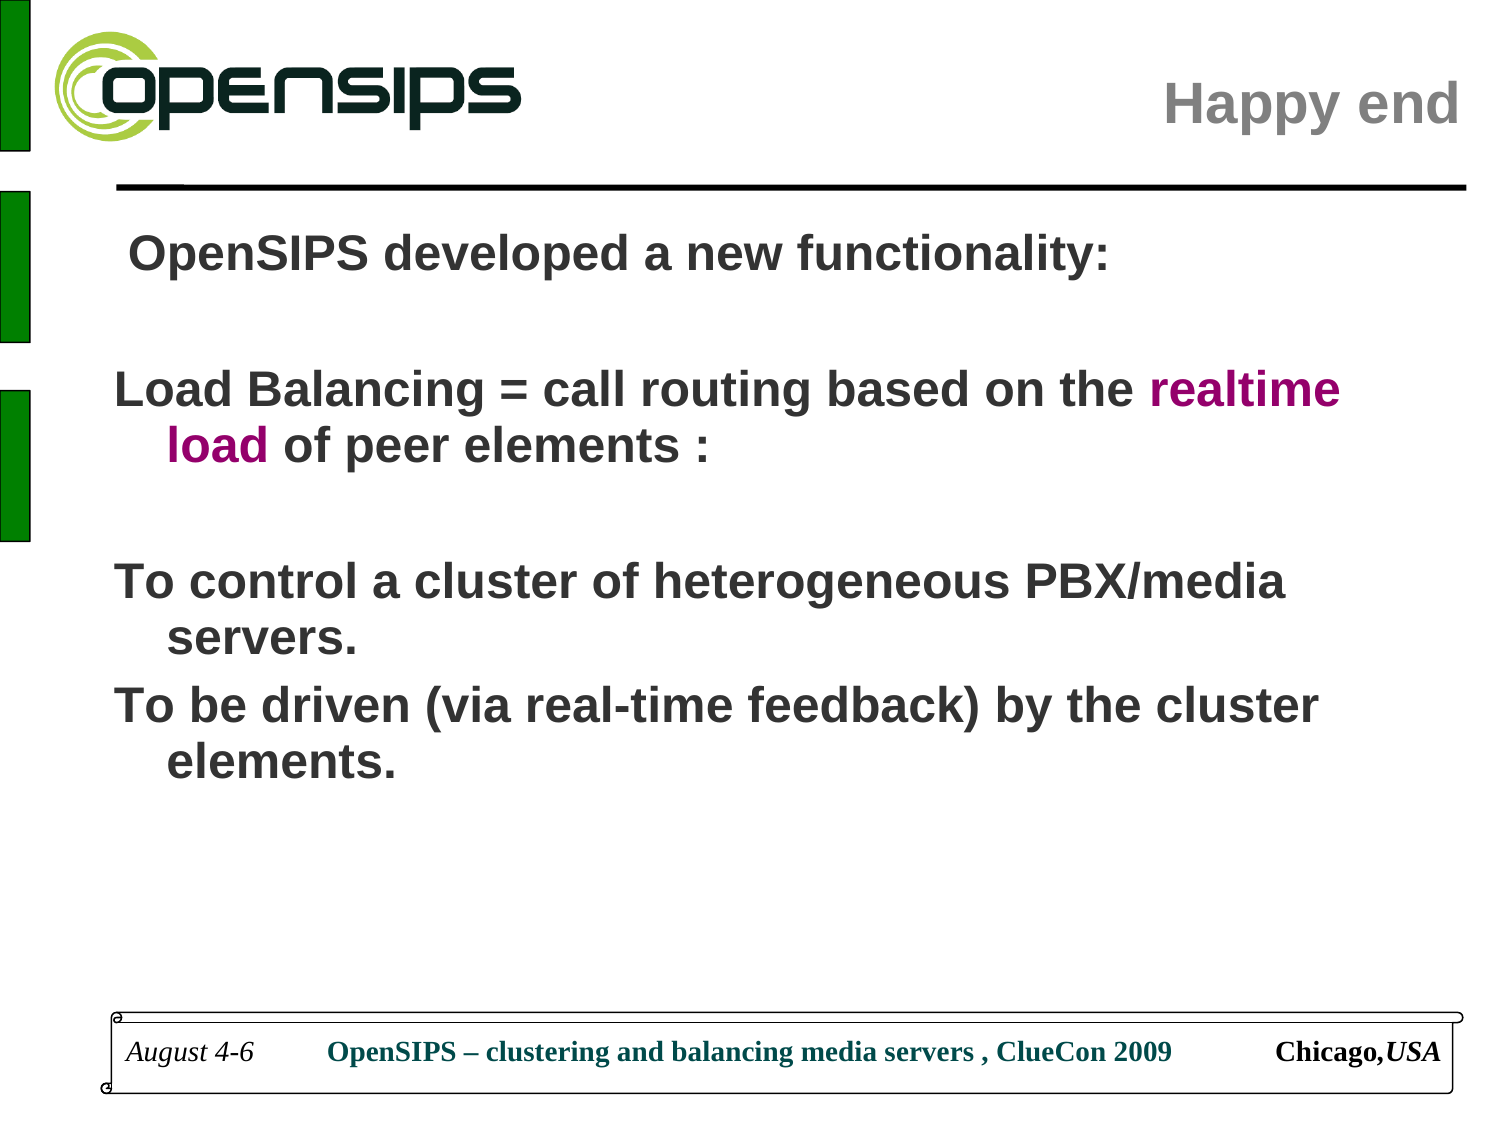

# Happy end
 OpenSIPS developed a new functionality:
Load Balancing = call routing based on the realtime load of peer elements :
To control a cluster of heterogeneous PBX/media servers.
To be driven (via real-time feedback) by the cluster elements.